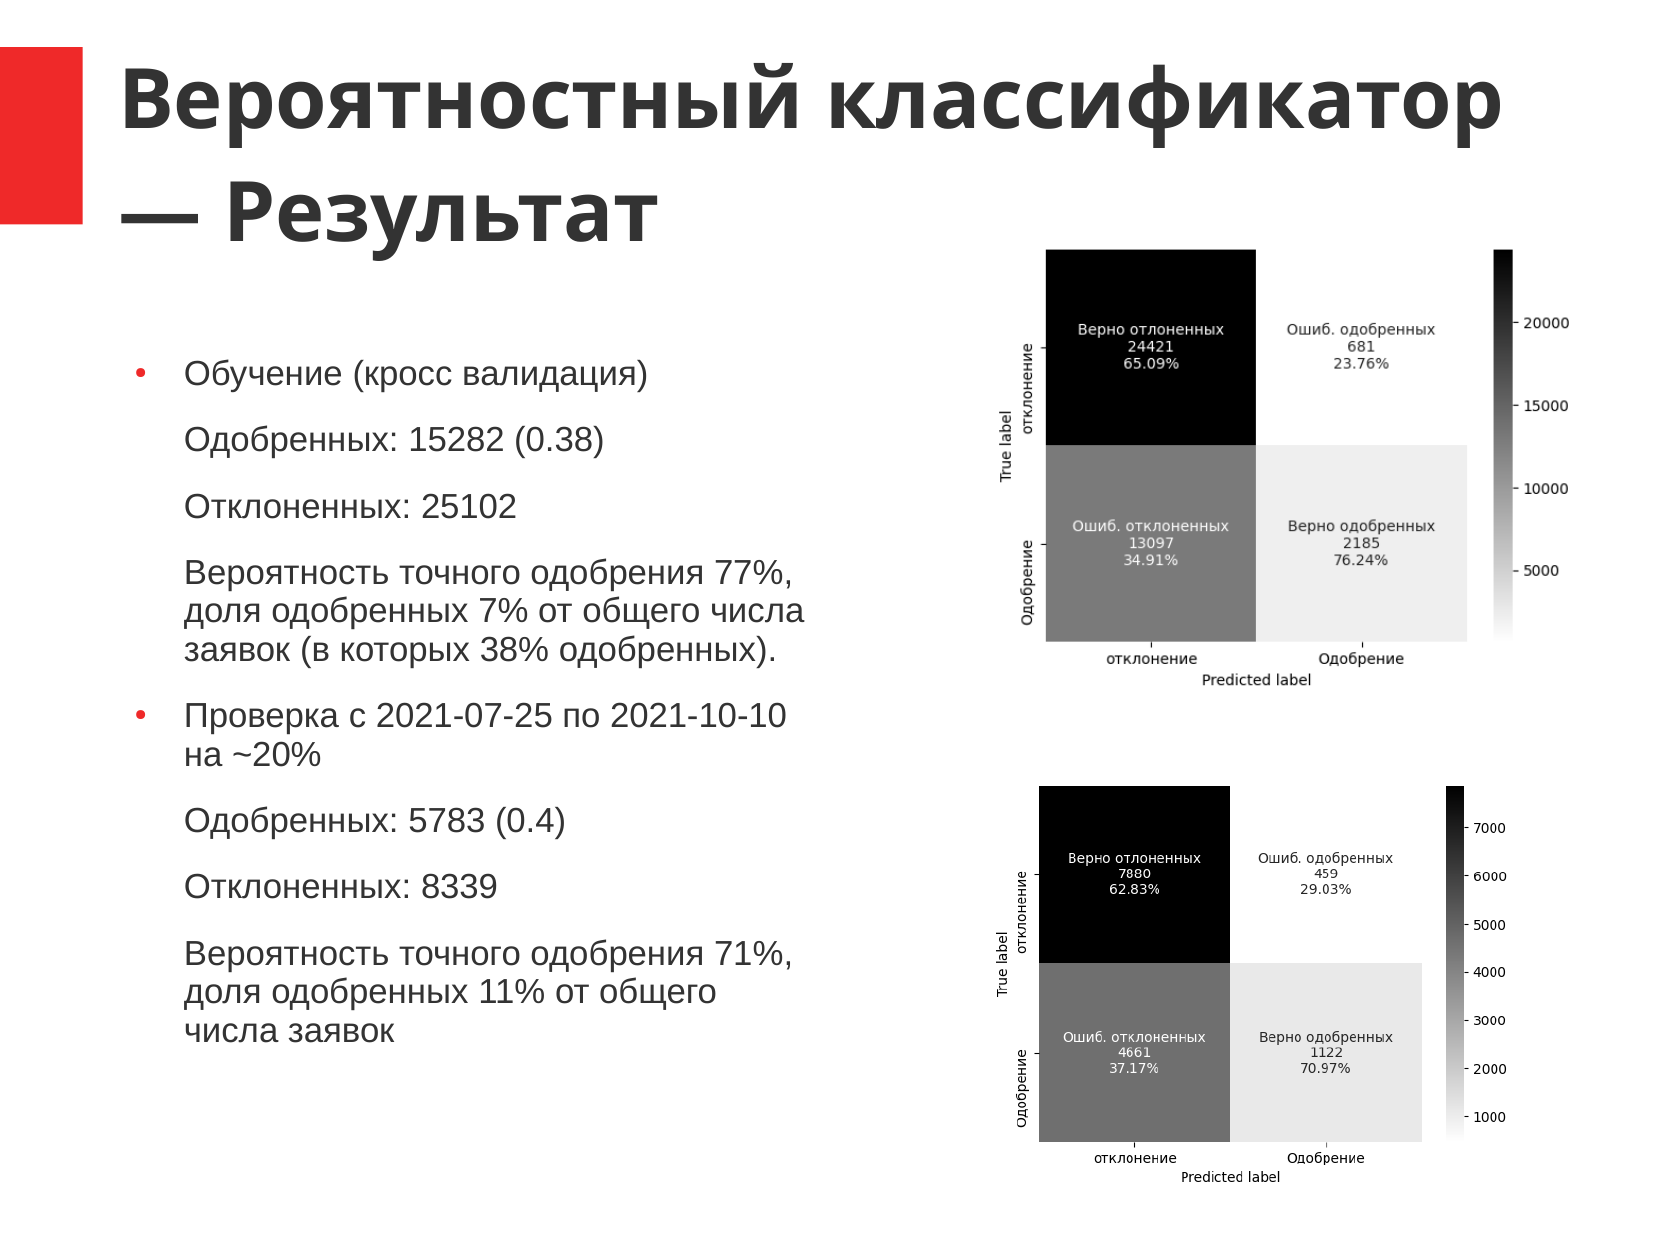

# Вероятностный классификатор — Результат
Обучение (кросс валидация)
Одобренных: 15282 (0.38)
Отклоненных: 25102
Вероятность точного одобрения 77%, доля одобренных 7% от общего числа заявок (в которых 38% одобренных).
Проверка с 2021-07-25 по 2021-10-10 на ~20%
Одобренных: 5783 (0.4)
Отклоненных: 8339
Вероятность точного одобрения 71%, доля одобренных 11% от общего числа заявок
56